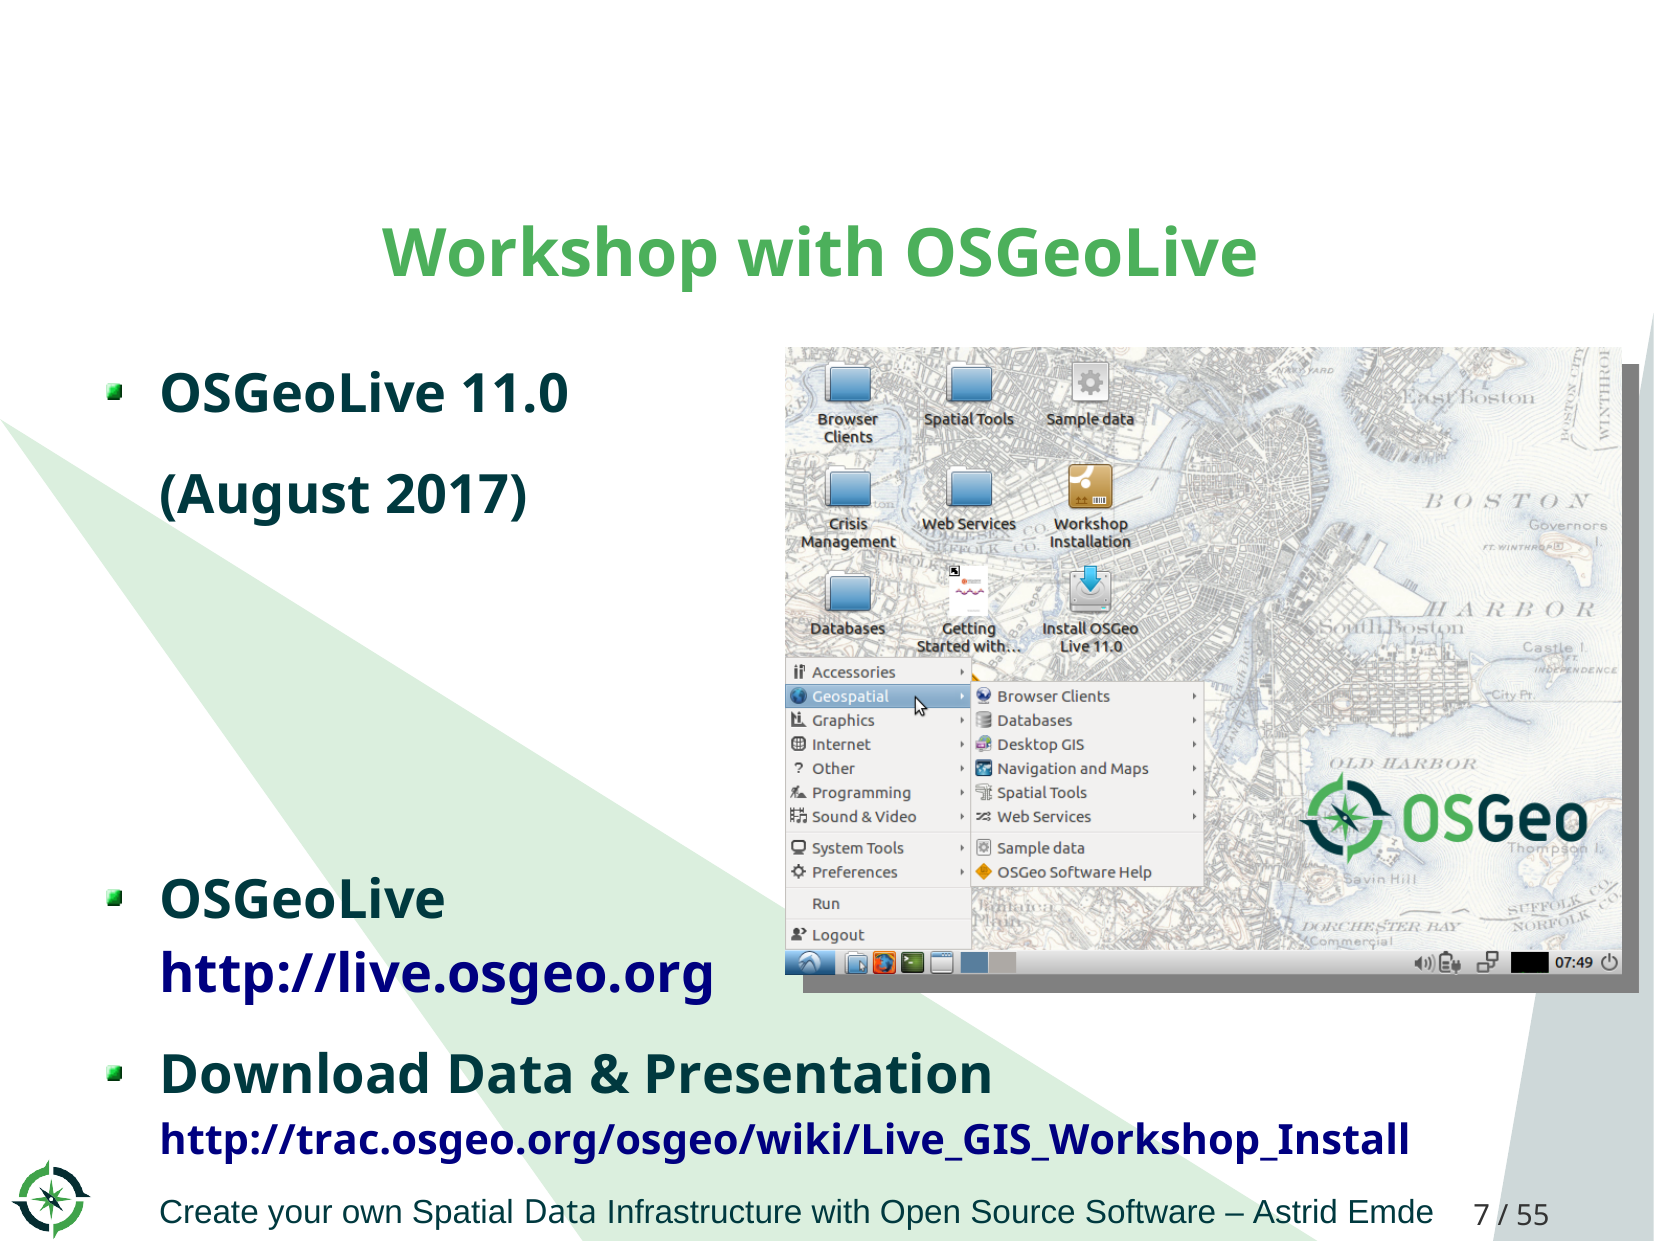

# Workshop with OSGeoLive
OSGeoLive 11.0
(August 2017)
OSGeoLive
http://live.osgeo.org
Download Data & Presentation http://trac.osgeo.org/osgeo/wiki/Live_GIS_Workshop_Install